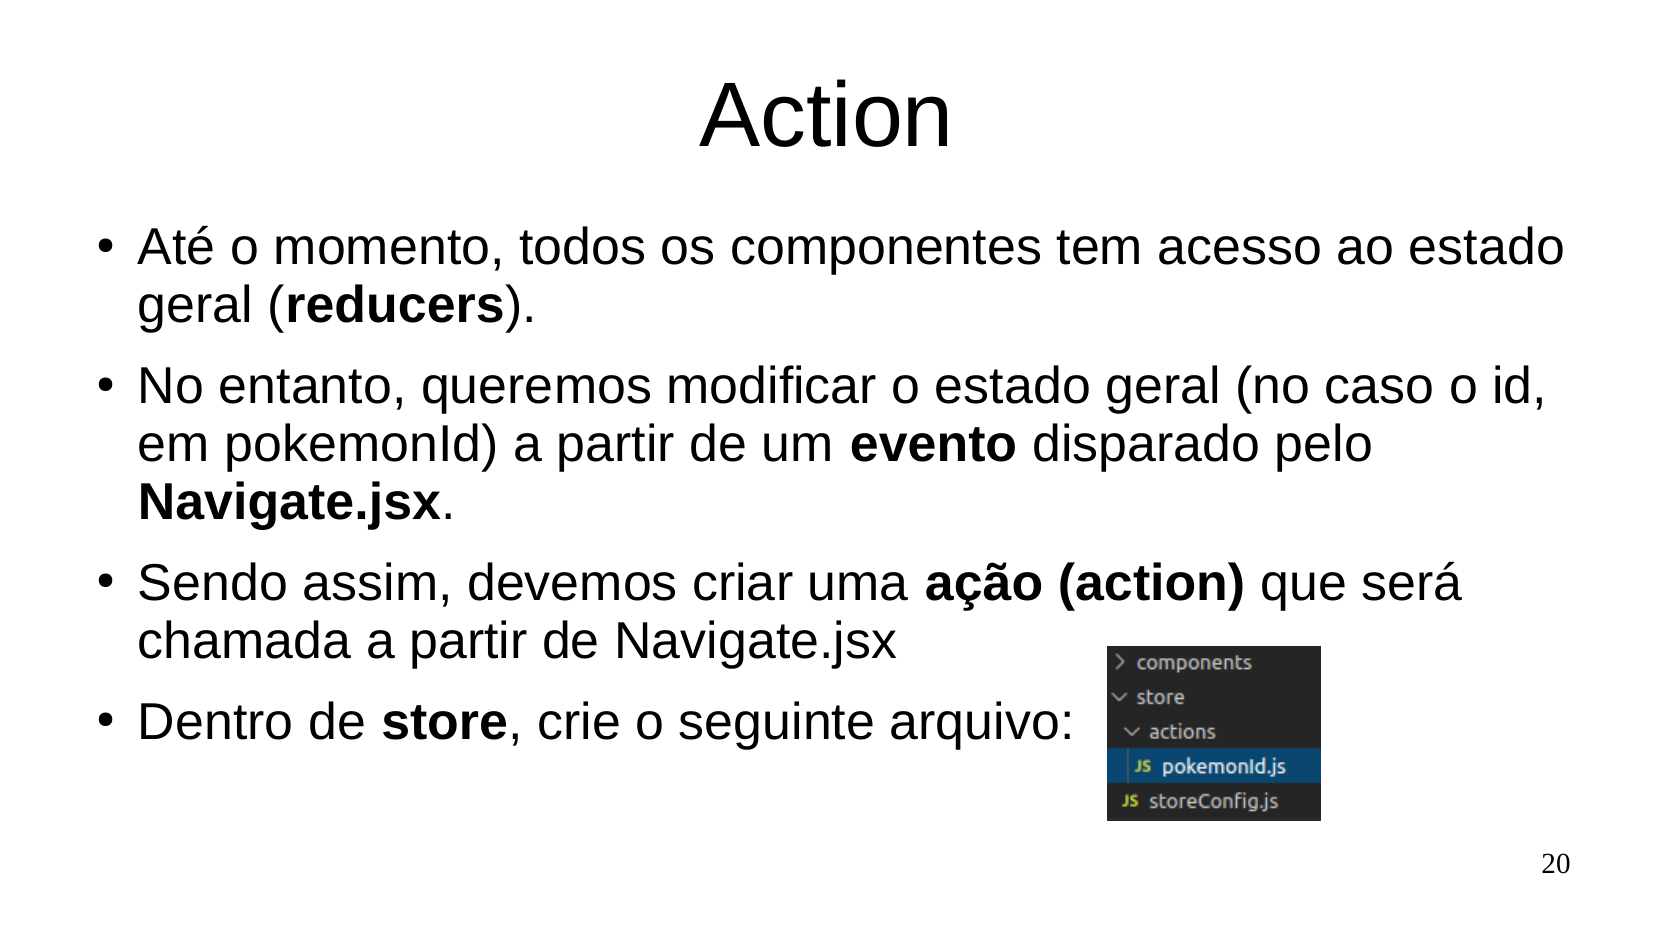

# Action
Até o momento, todos os componentes tem acesso ao estado geral (reducers).
No entanto, queremos modificar o estado geral (no caso o id, em pokemonId) a partir de um evento disparado pelo Navigate.jsx.
Sendo assim, devemos criar uma ação (action) que será chamada a partir de Navigate.jsx
Dentro de store, crie o seguinte arquivo:
20